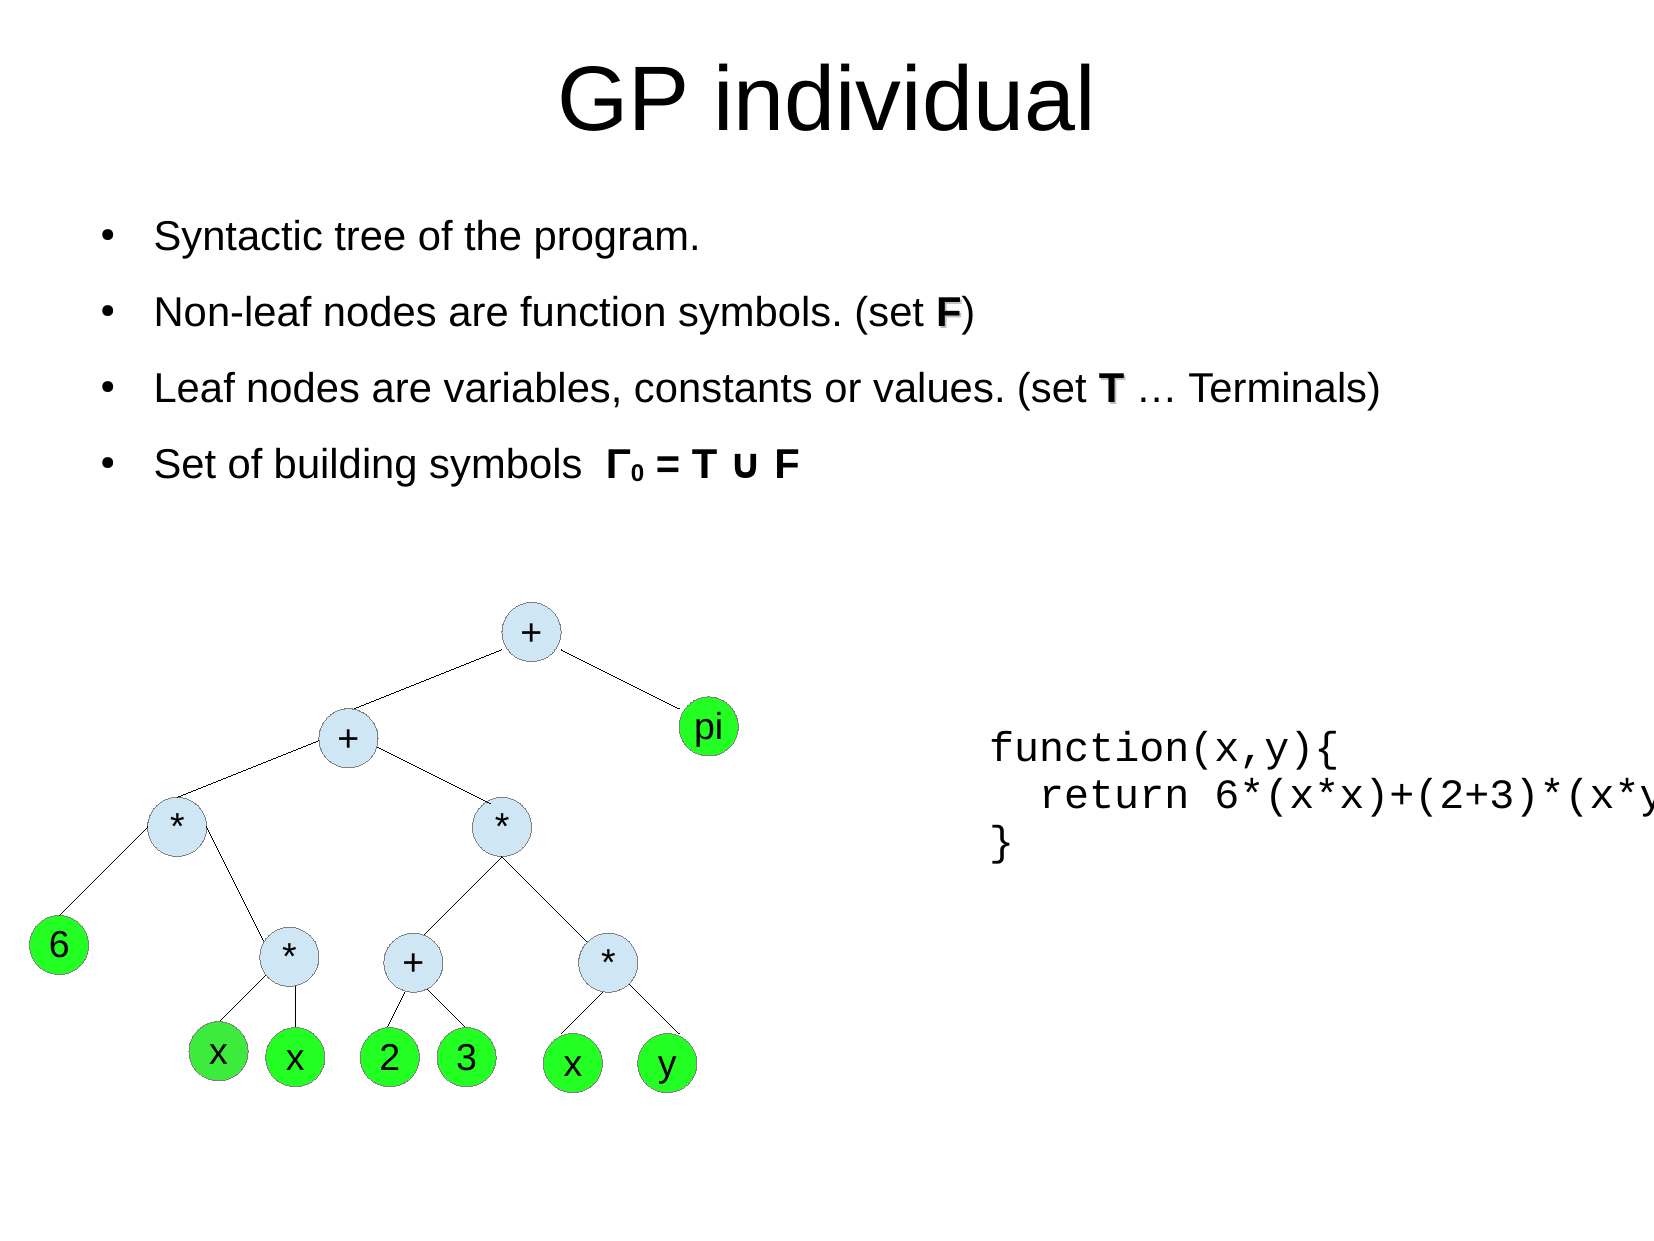

# GP individual
Syntactic tree of the program.
Non-leaf nodes are function symbols. (set F)
Leaf nodes are variables, constants or values. (set T … Terminals)
Set of building symbols Γ0 = T ∪ F
function(x,y){
 return 6*(x*x)+(2+3)*(x*y)+pi;
}
+
pi
+
*
*
6
*
+
*
x
x
2
3
x
y